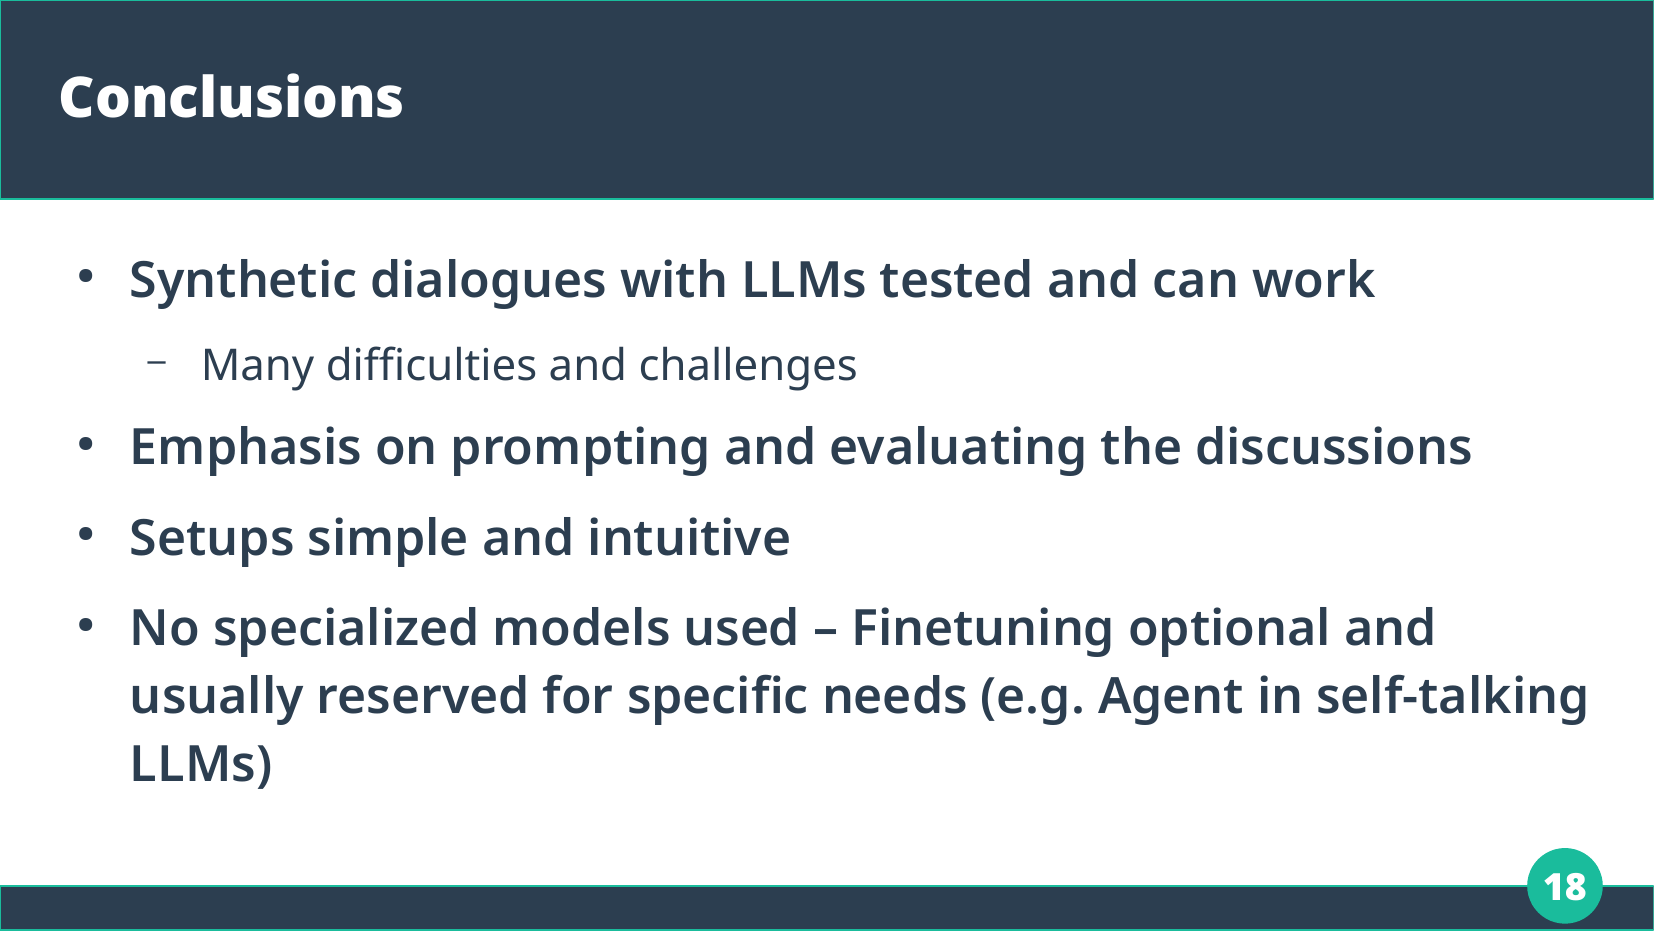

# Conclusions
Synthetic dialogues with LLMs tested and can work
Many difficulties and challenges
Emphasis on prompting and evaluating the discussions
Setups simple and intuitive
No specialized models used – Finetuning optional and usually reserved for specific needs (e.g. Agent in self-talking LLMs)
18